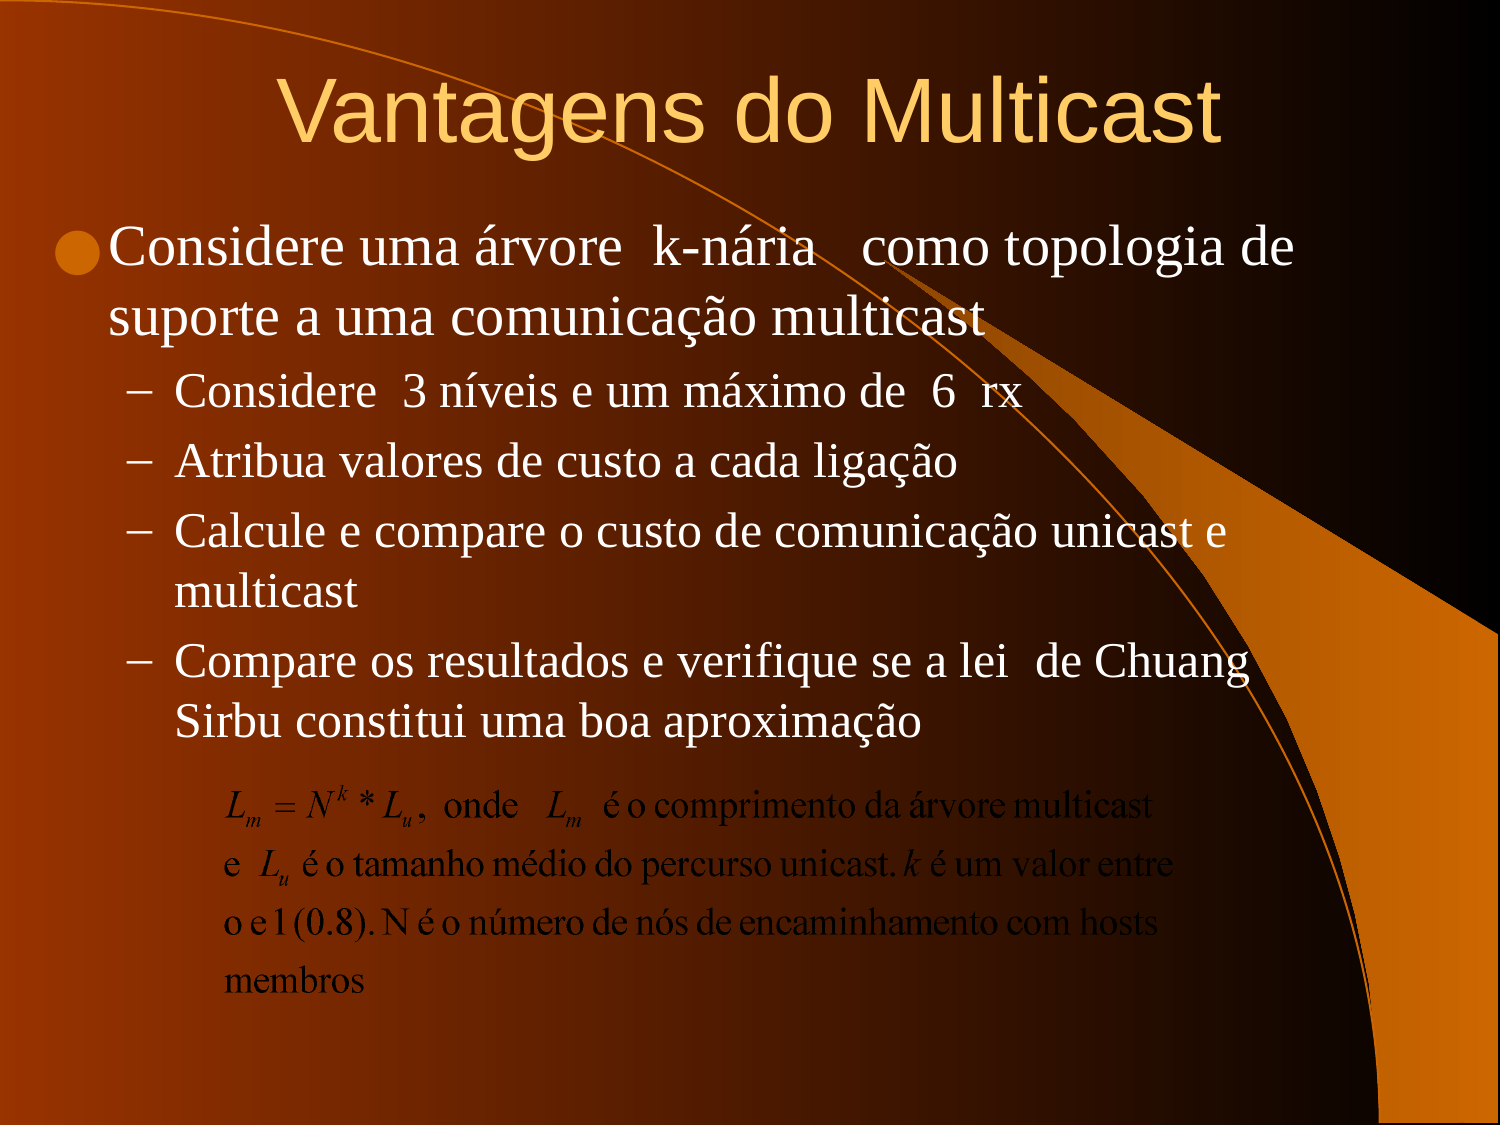

# Vantagens do Multicast
Considere uma árvore k-nária como topologia de suporte a uma comunicação multicast
Considere 3 níveis e um máximo de 6 rx
Atribua valores de custo a cada ligação
Calcule e compare o custo de comunicação unicast e multicast
Compare os resultados e verifique se a lei de Chuang Sirbu constitui uma boa aproximação